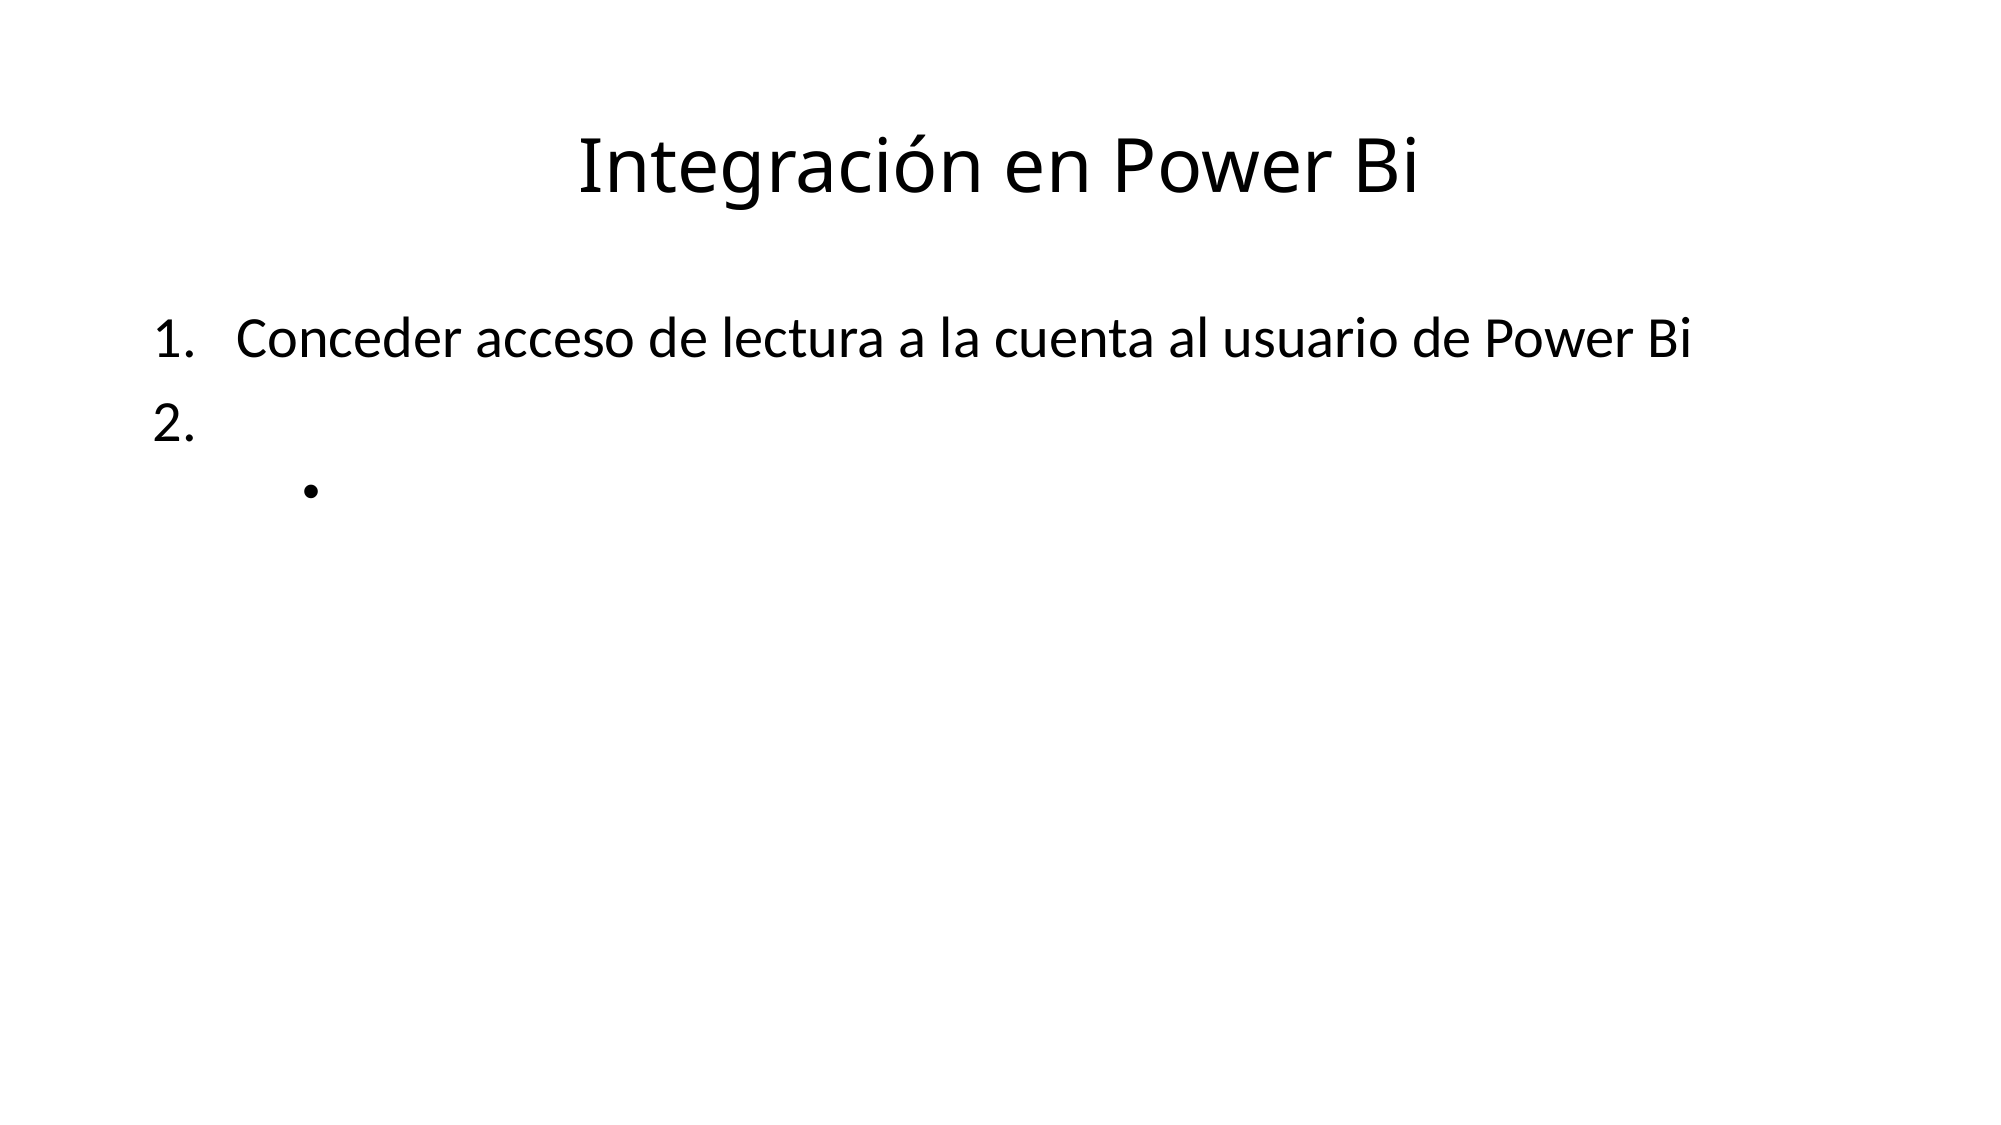

# Integración en Power Bi
Conceder acceso de lectura a la cuenta al usuario de Power Bi